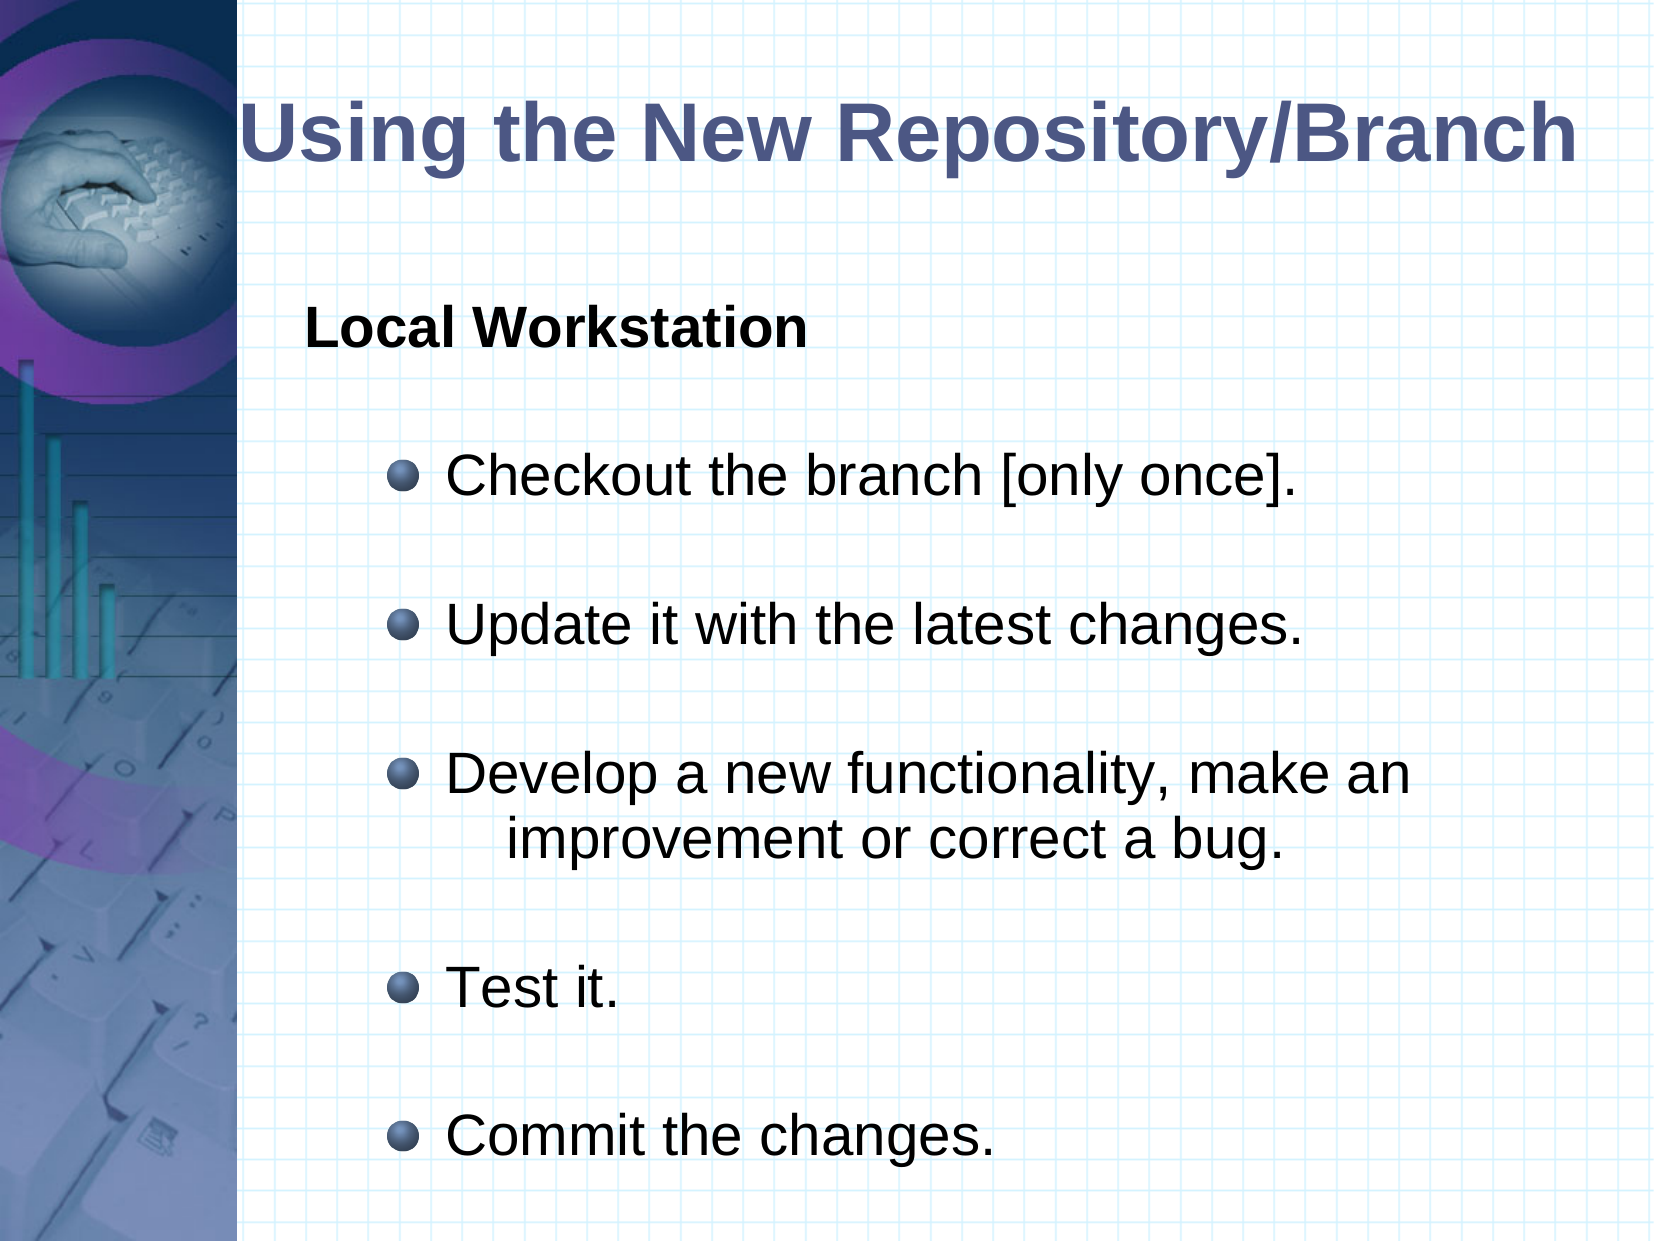

# Using the New Repository/Branch
Local Workstation
Checkout the branch [only once].
Update it with the latest changes.
Develop a new functionality, make an improvement or correct a bug.
Test it.
Commit the changes.